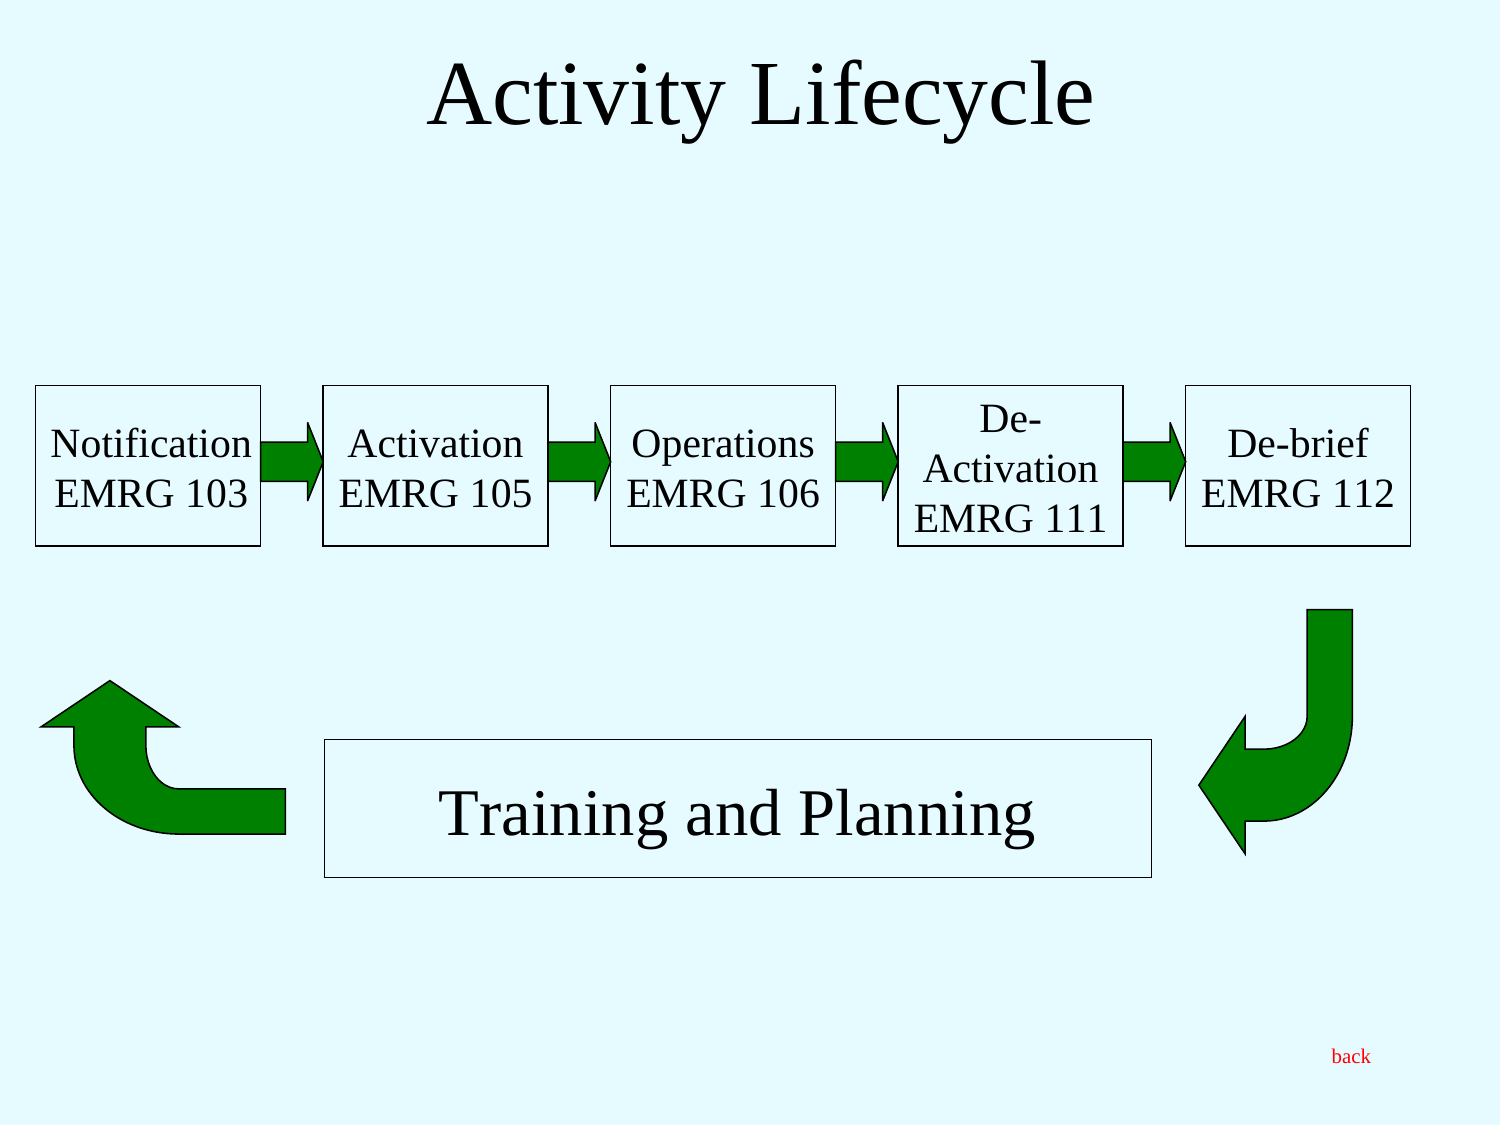

# Activity Lifecycle
Notification
EMRG 103
Activation
EMRG 105
Operations
EMRG 106
De-
Activation
EMRG 111
De-brief
EMRG 112
Training and Planning
back